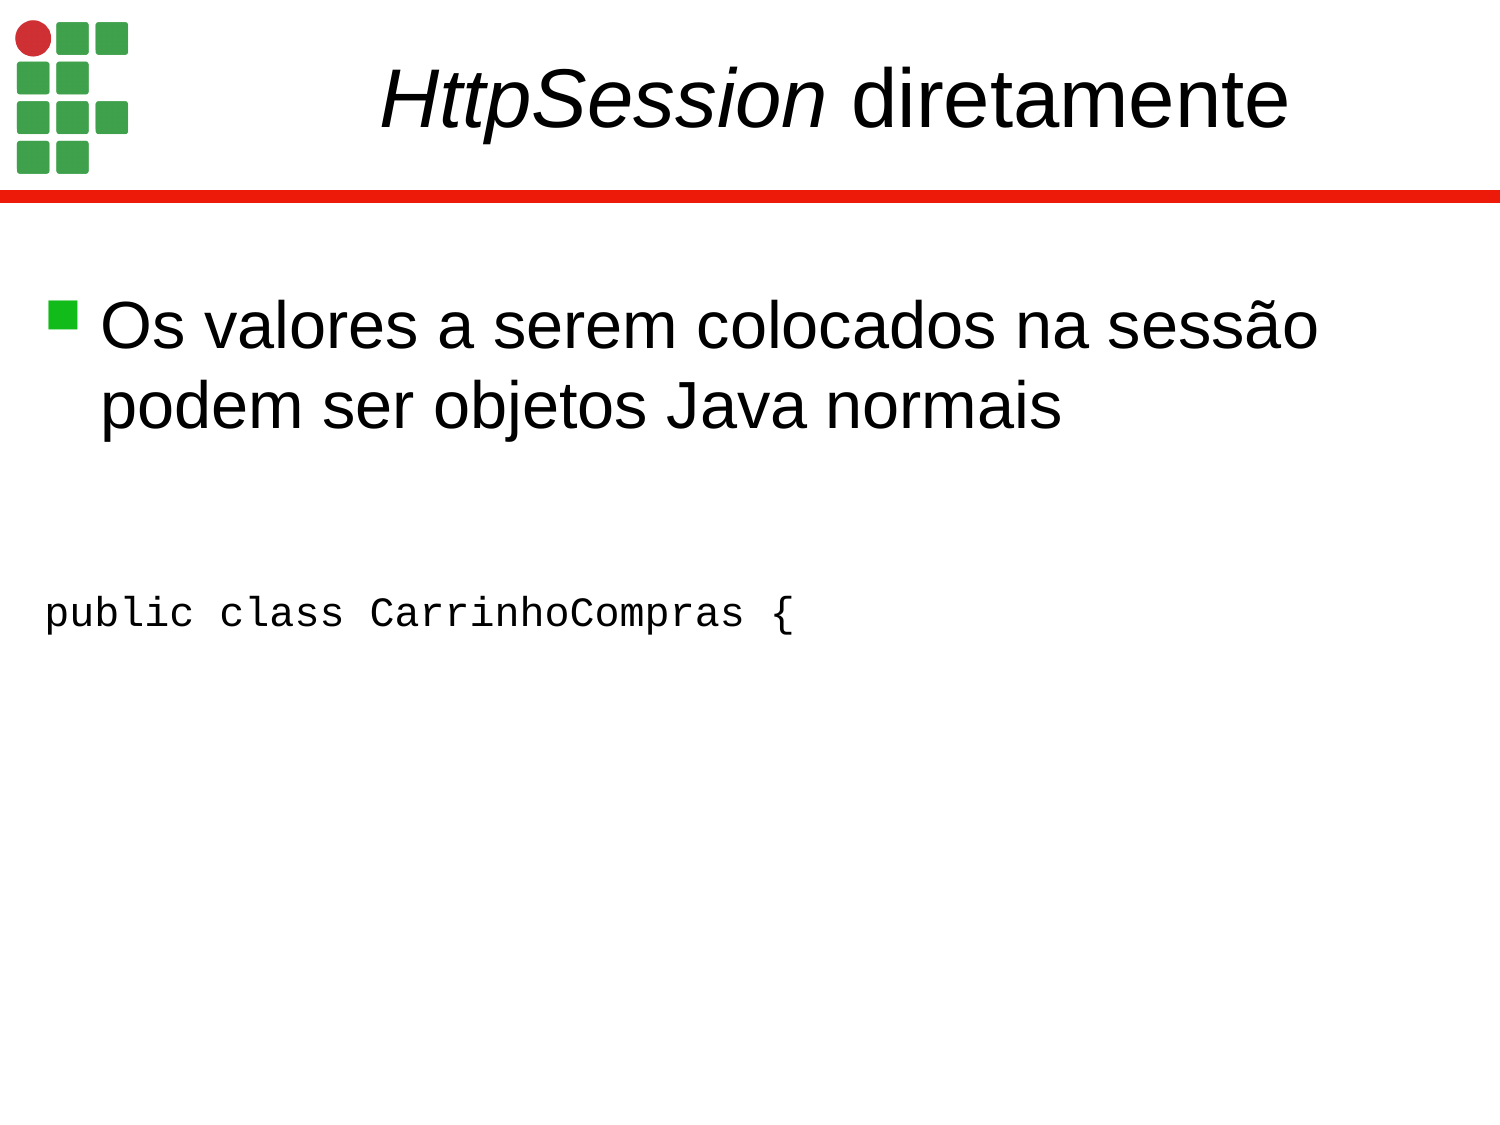

# HttpSession diretamente
Os valores a serem colocados na sessão podem ser objetos Java normais
public class CarrinhoCompras {